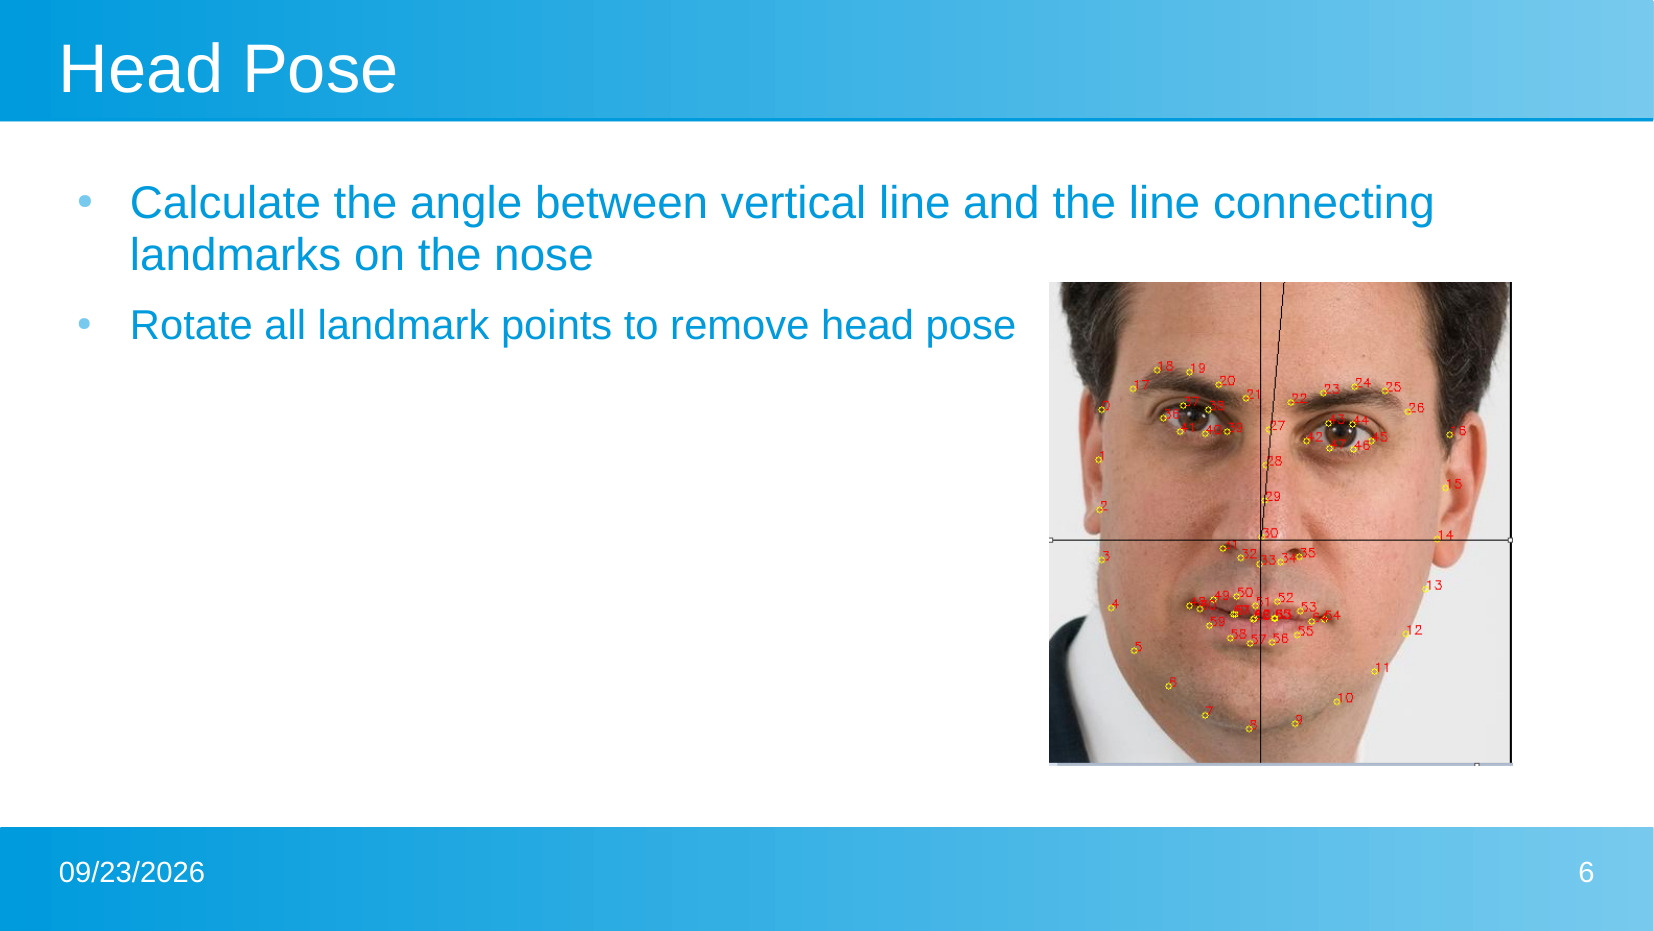

# Head Pose
Calculate the angle between vertical line and the line connecting landmarks on the nose
Rotate all landmark points to remove head pose
6